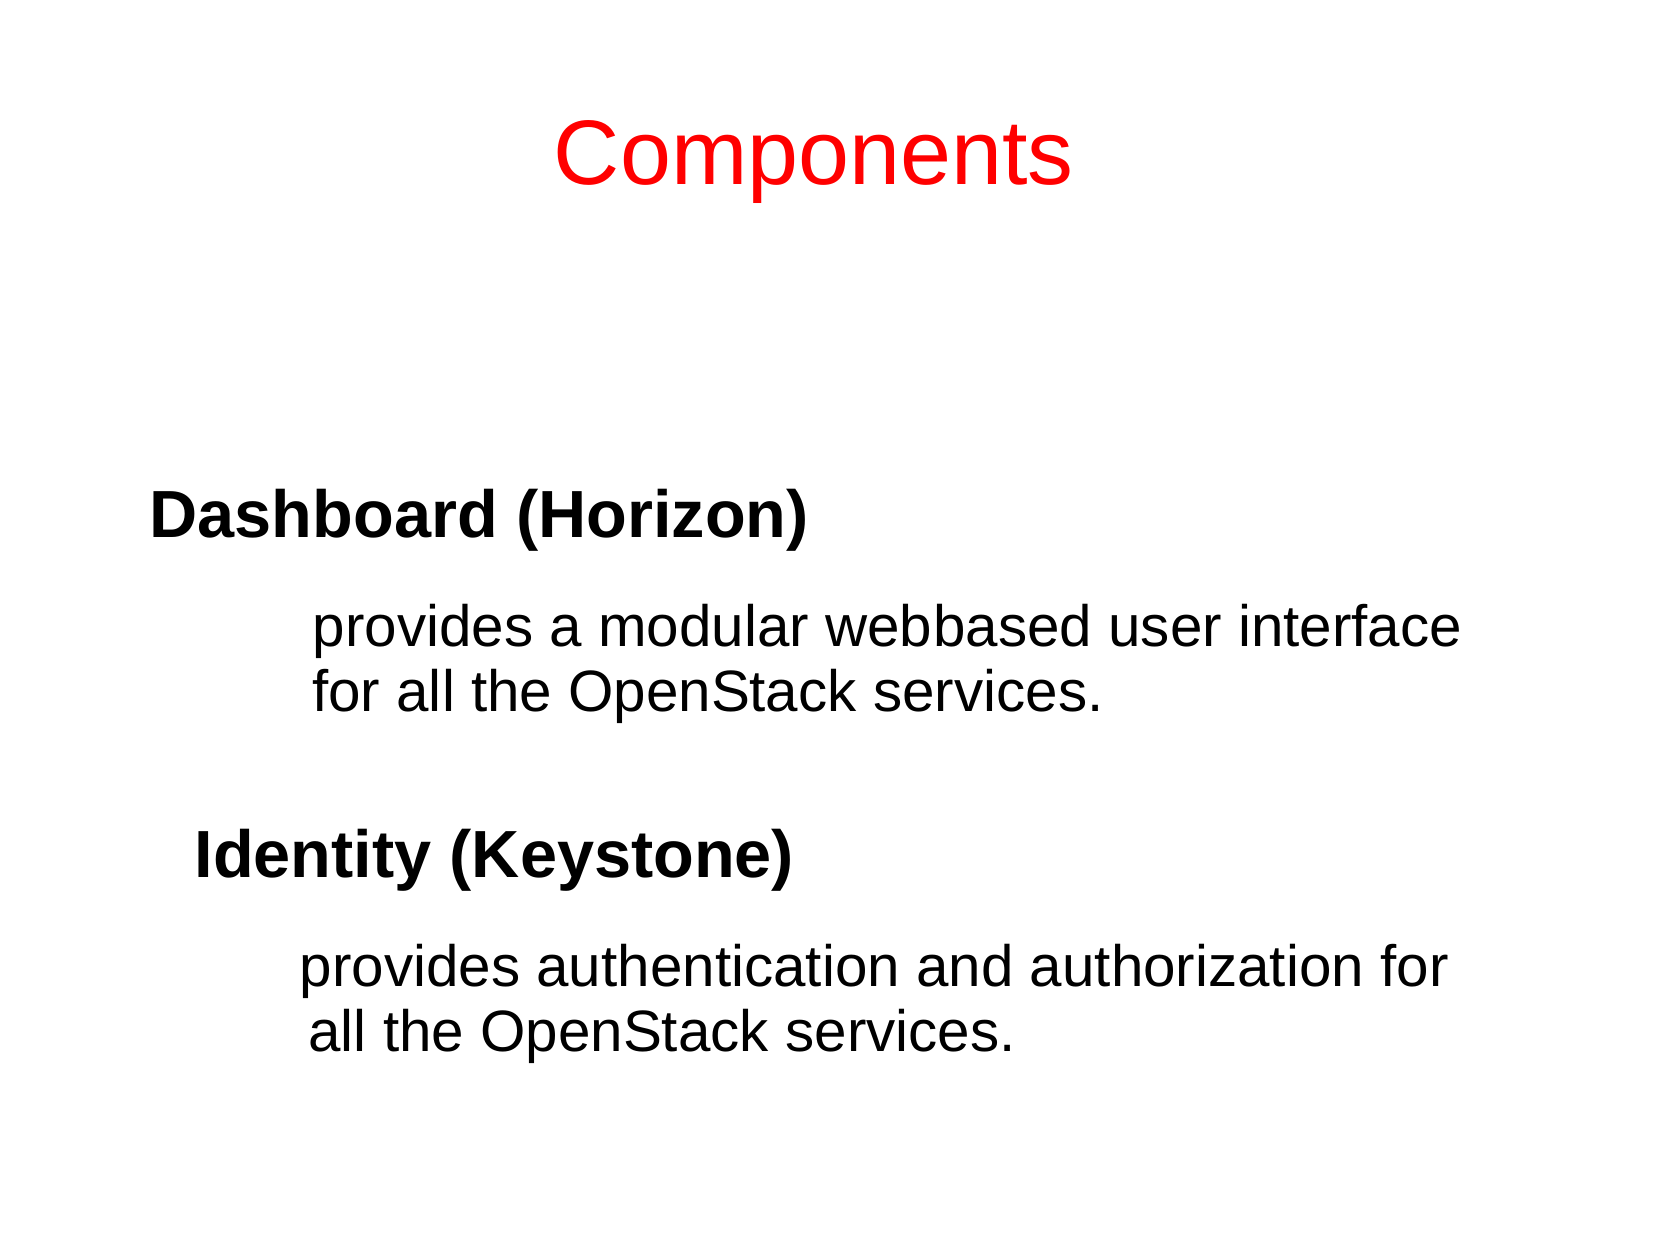

# Components
Dashboard (Horizon)
 provides a modular web­based user interface
 for all the OpenStack services.
Identity (Keystone)
 provides authentication and authorization for
 all the OpenStack services.